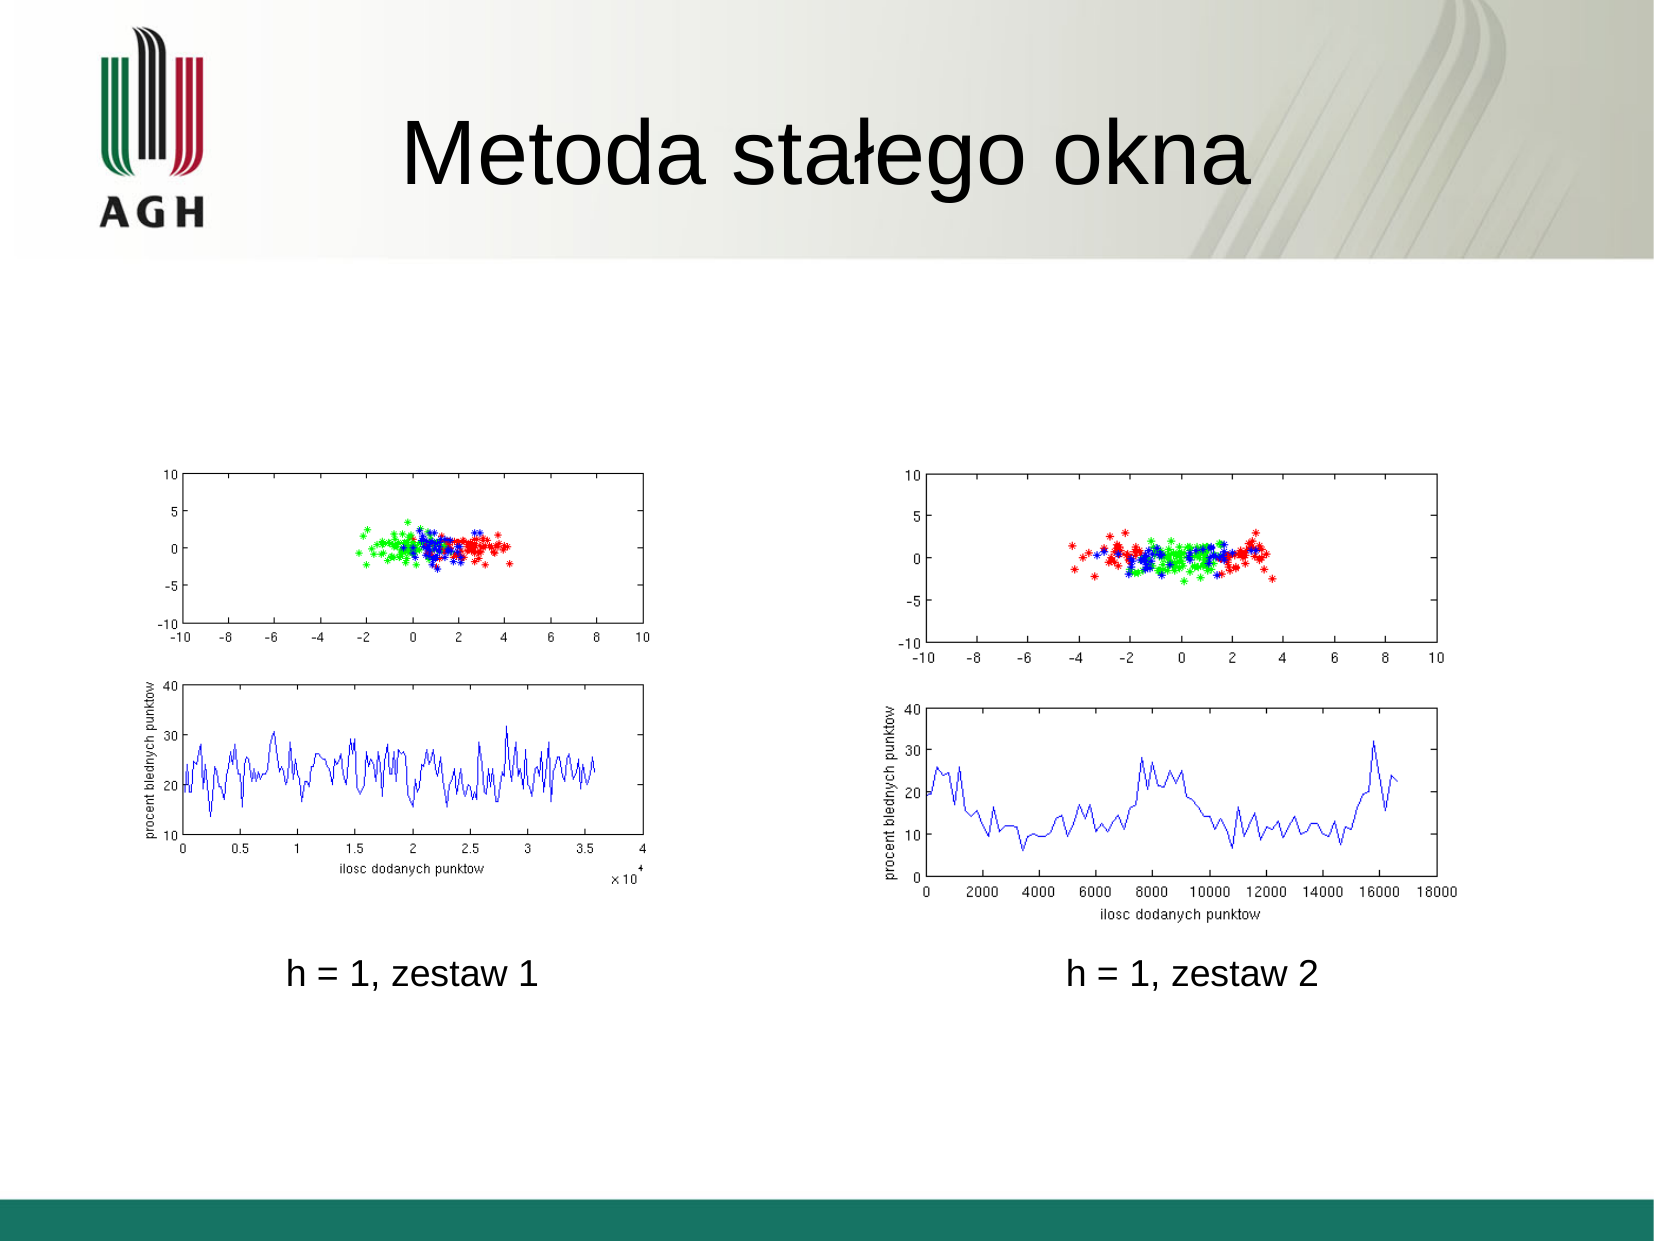

# Metoda stałego okna
h = 1, zestaw 1
h = 1, zestaw 2